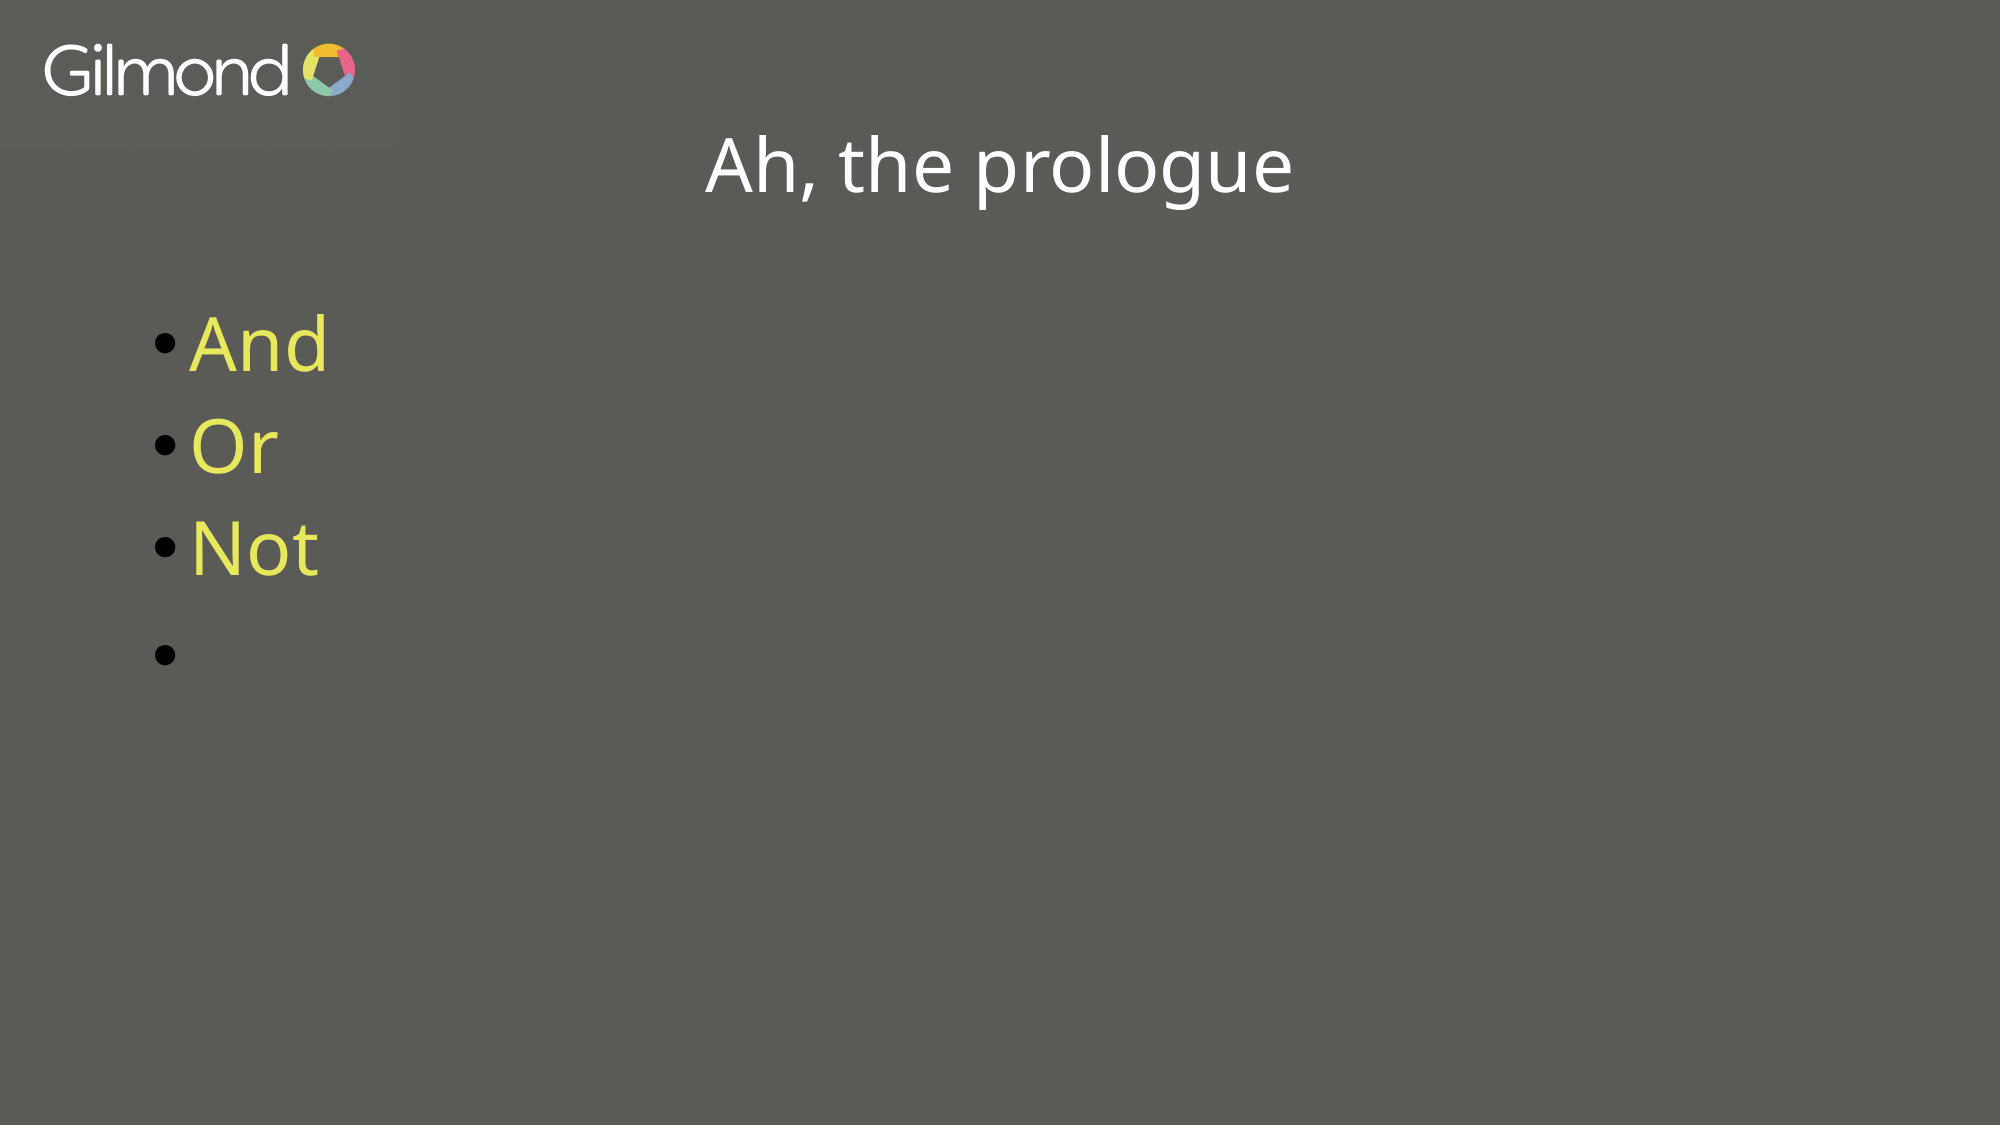

# Ah, the prologue
And
Or
Not